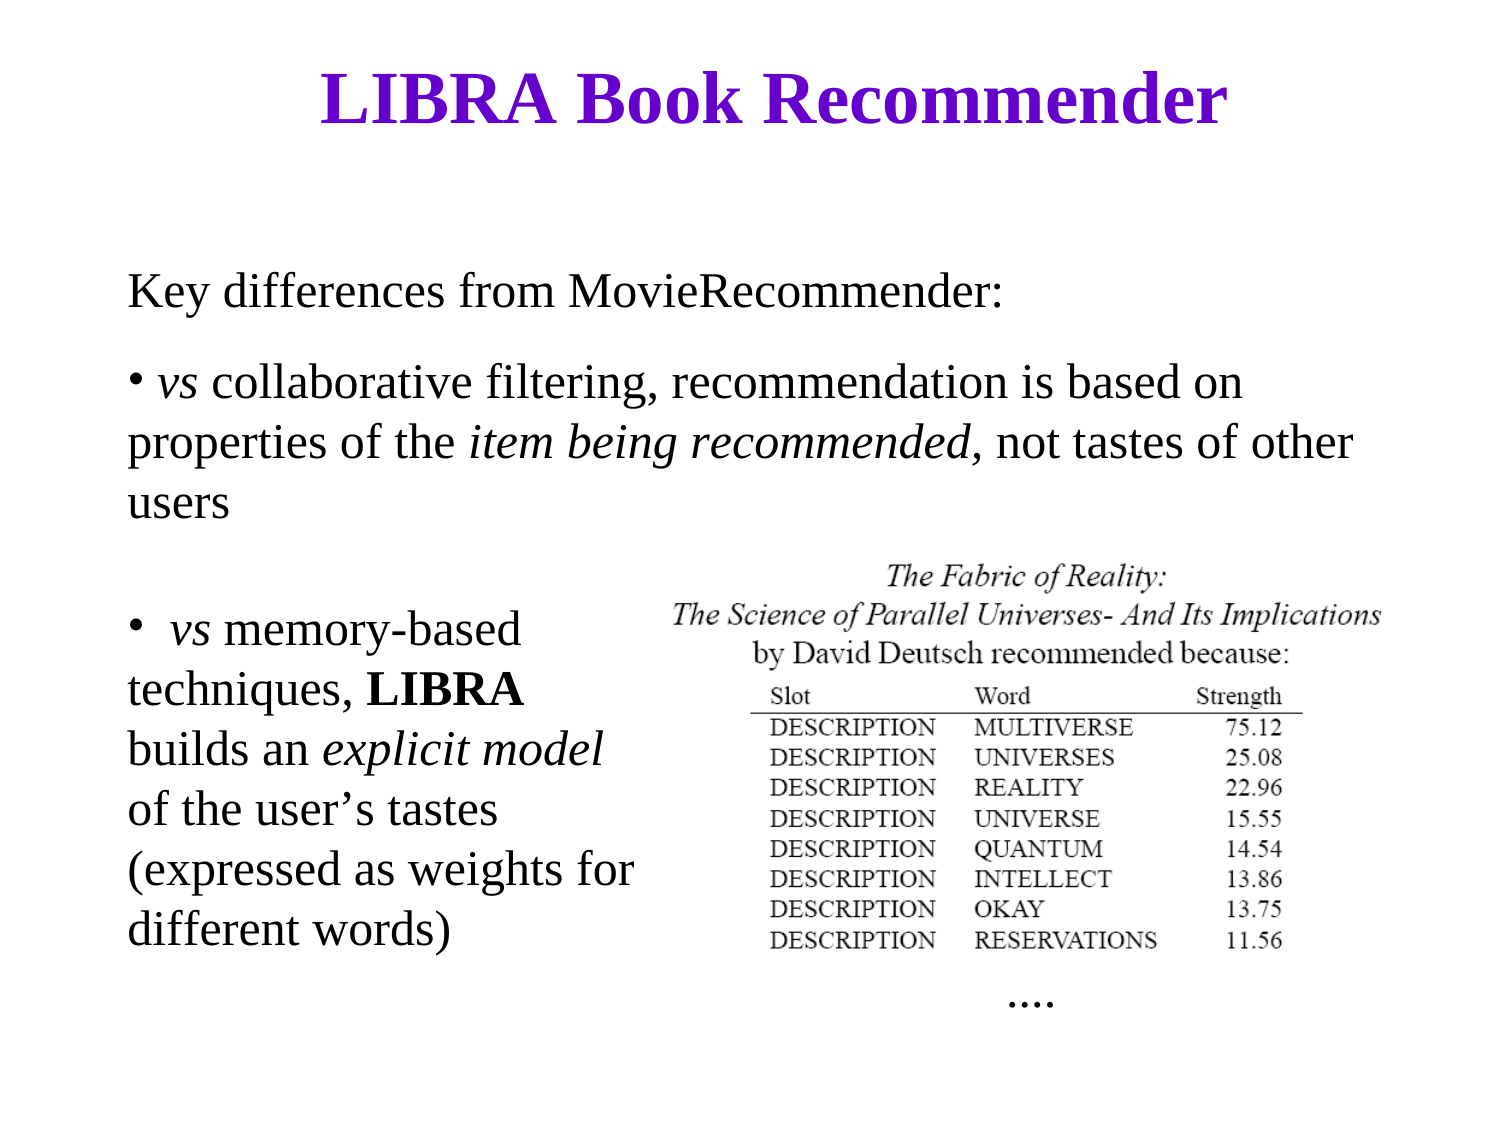

# LIBRA Book Recommender
Key differences from MovieRecommender:
 vs collaborative filtering, recommendation is based on properties of the item being recommended, not tastes of other users
 vs memory-based techniques, LIBRA builds an explicit model of the user’s tastes (expressed as weights for different words)
....